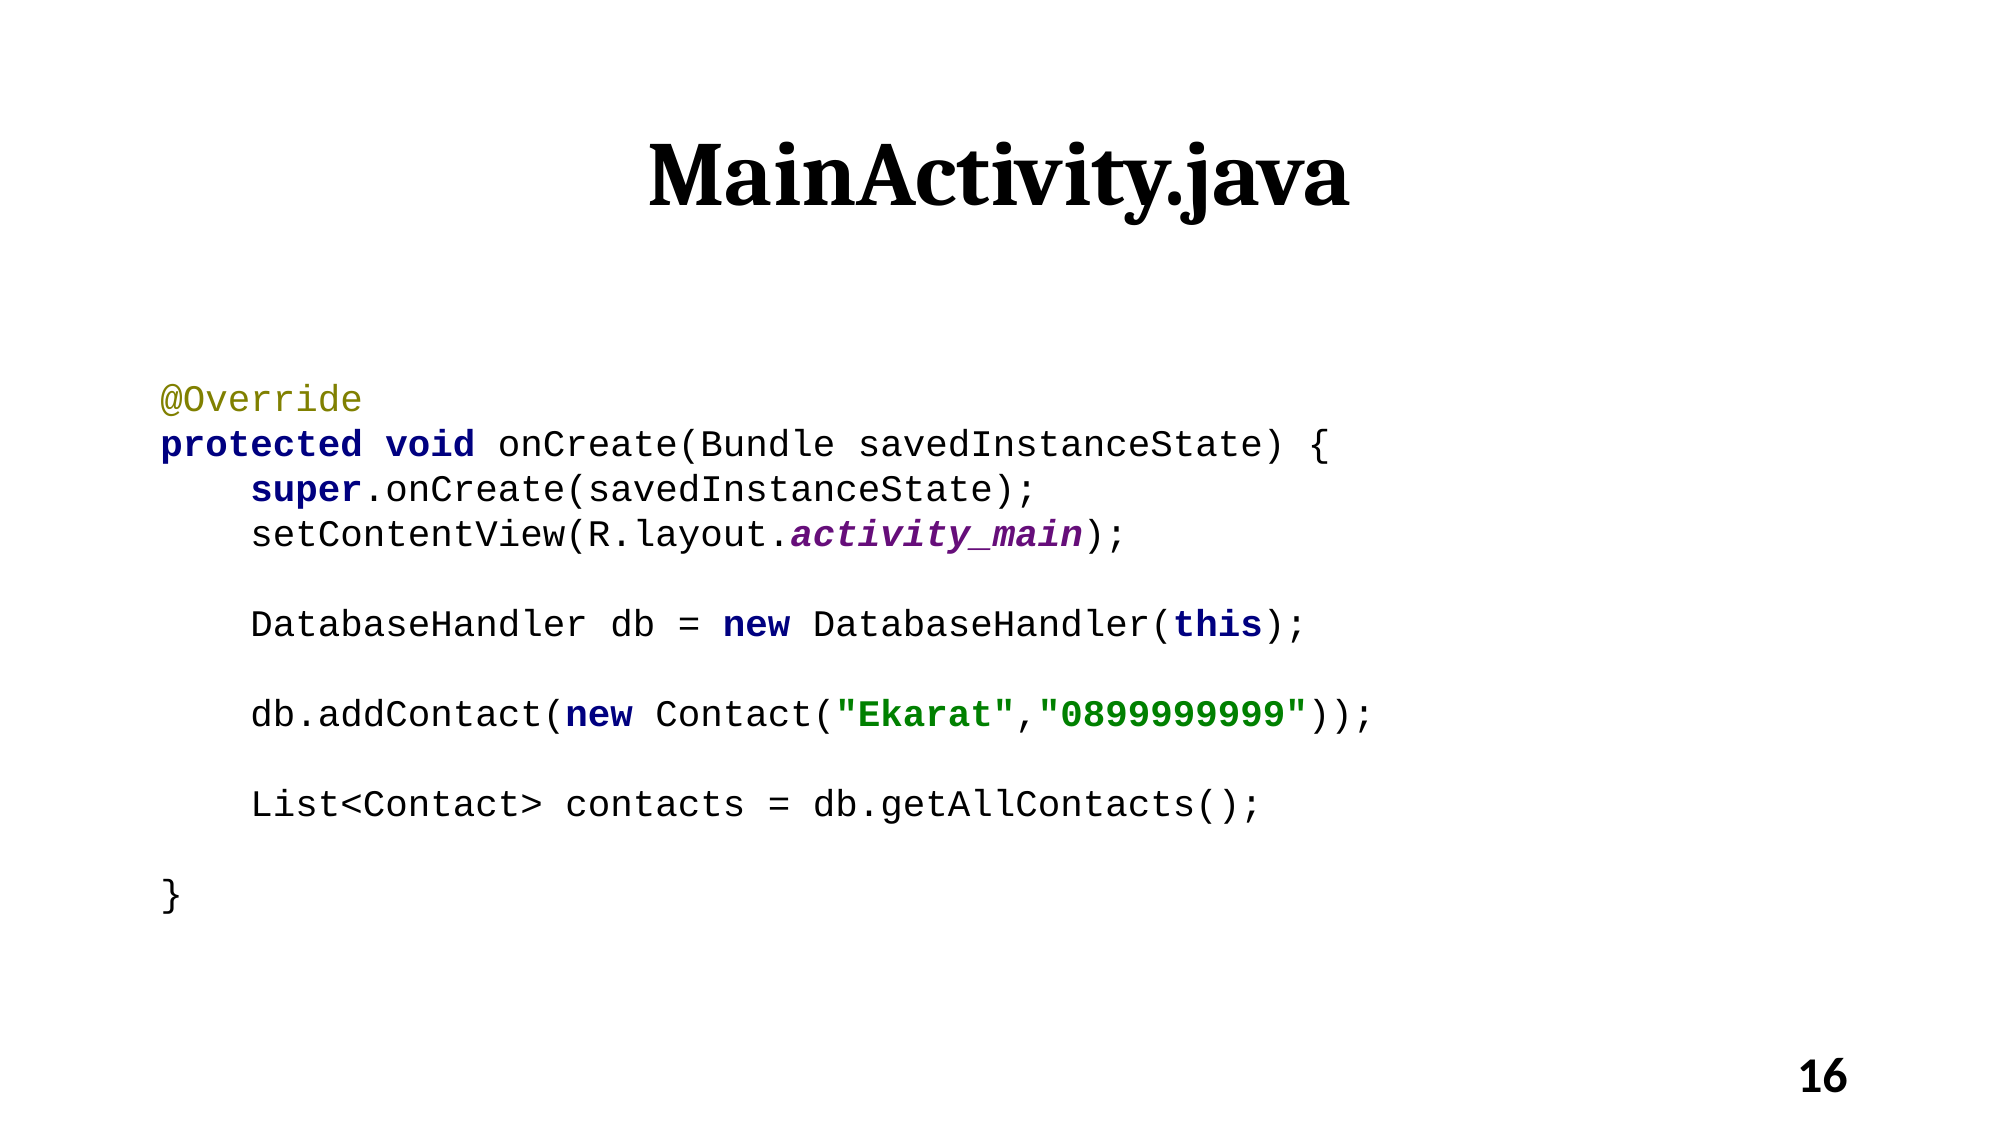

# MainActivity.java
@Override
protected void onCreate(Bundle savedInstanceState) {
 super.onCreate(savedInstanceState);
 setContentView(R.layout.activity_main);
 DatabaseHandler db = new DatabaseHandler(this);
 db.addContact(new Contact("Ekarat","0899999999"));
 List<Contact> contacts = db.getAllContacts();
}